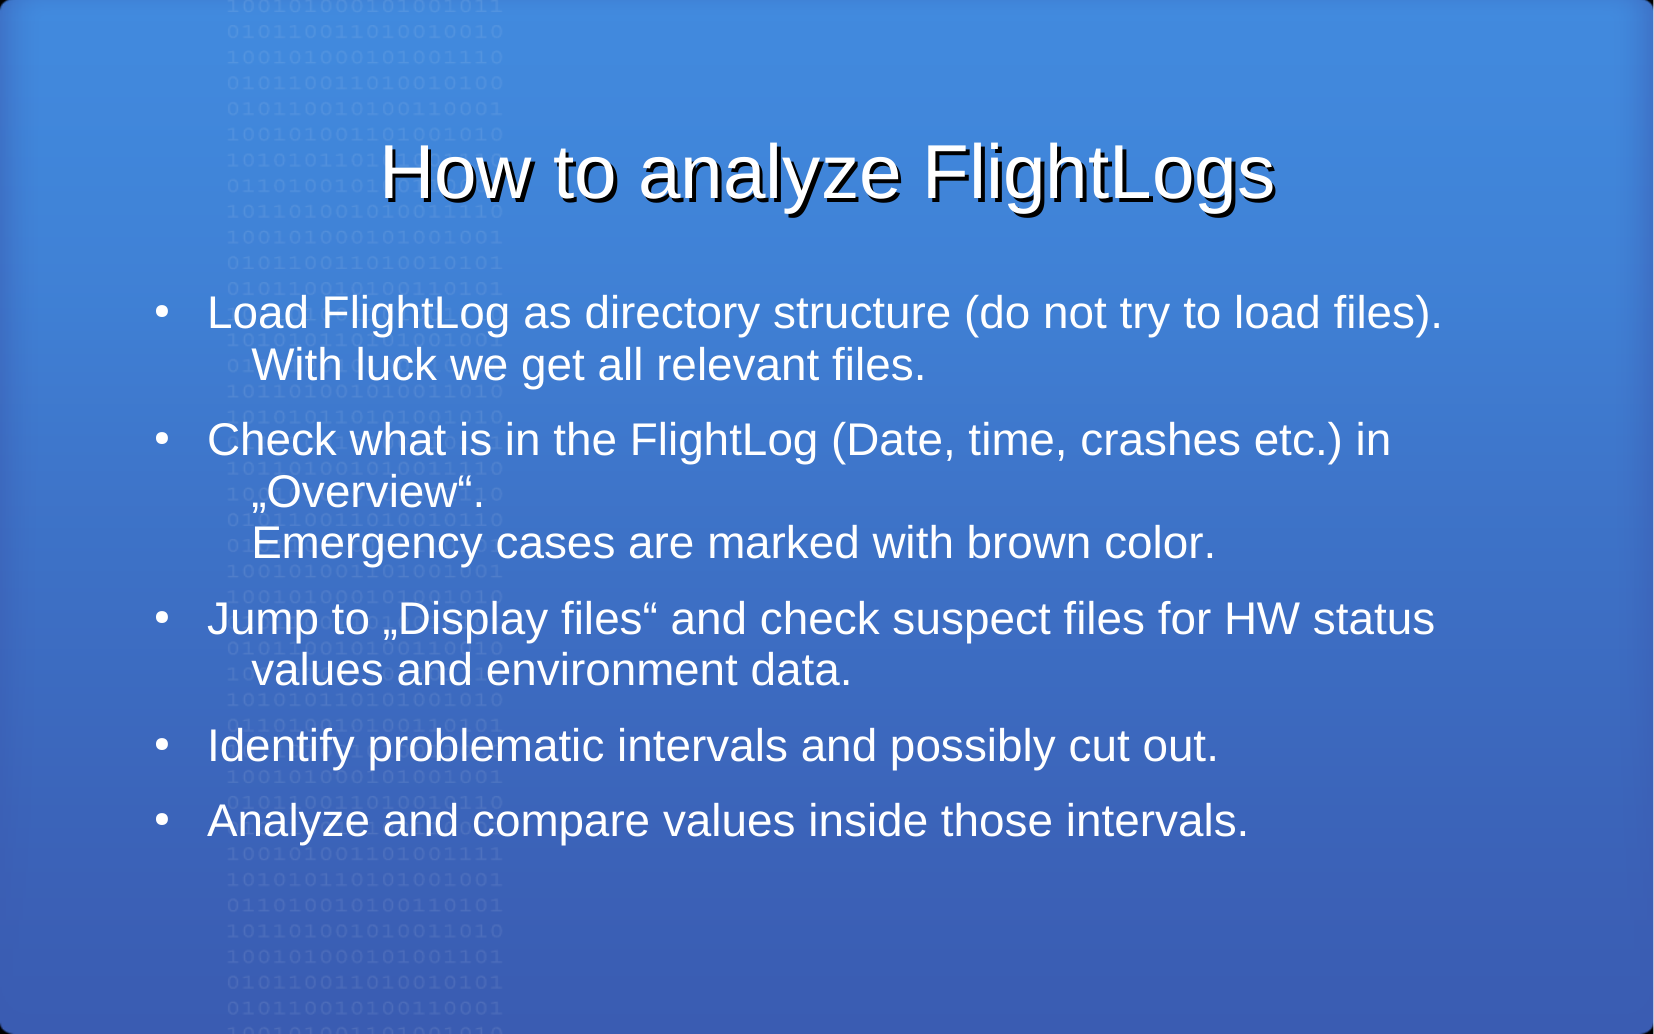

# How to analyze FlightLogs
Load FlightLog as directory structure (do not try to load files). With luck we get all relevant files.
Check what is in the FlightLog (Date, time, crashes etc.) in „Overview“.
Emergency cases are marked with brown color.
Jump to „Display files“ and check suspect files for HW status values and environment data.
Identify problematic intervals and possibly cut out.
Analyze and compare values inside those intervals.